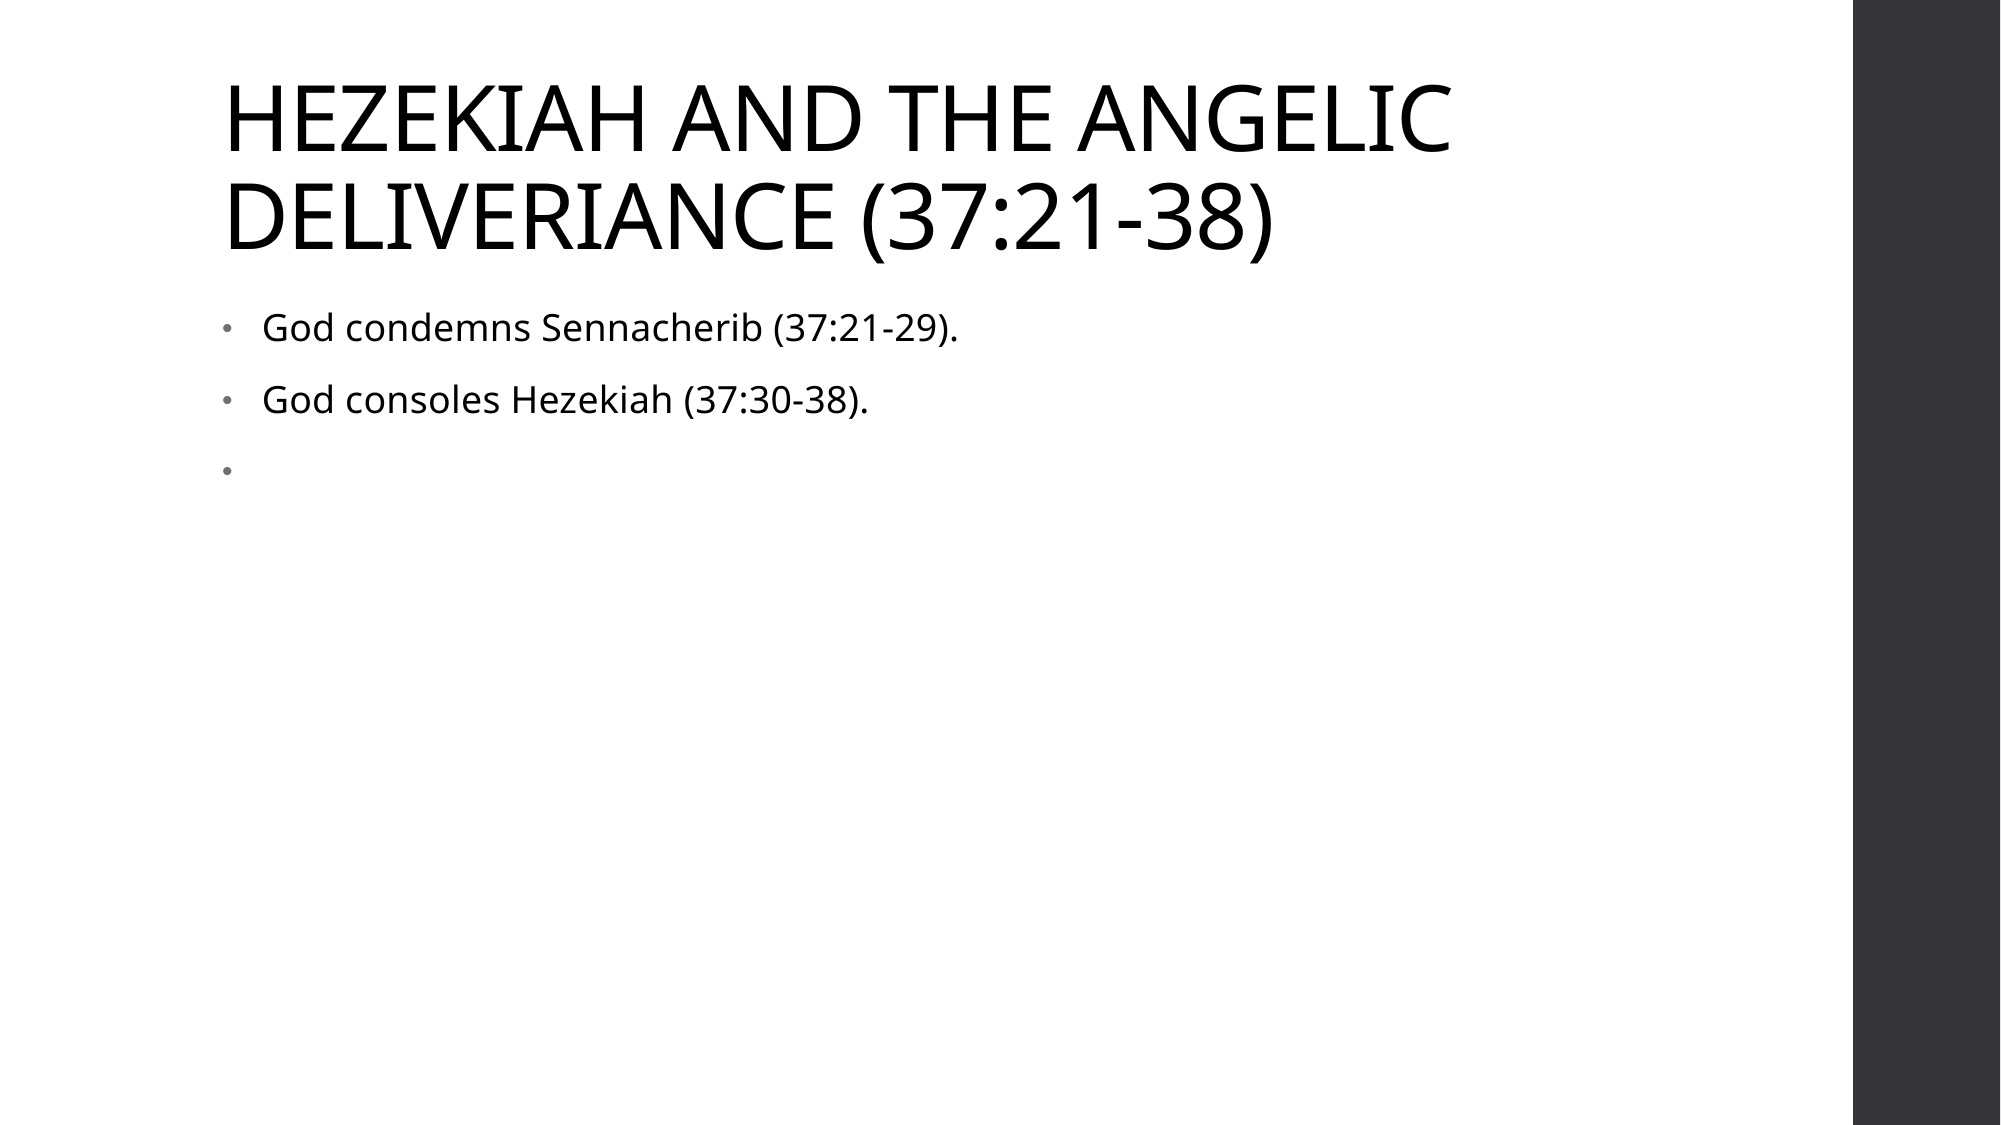

# HEZEKIAH AND THE ANGELIC DELIVERIANCE (37:21-38)
 God condemns Sennacherib (37:21-29).
 God consoles Hezekiah (37:30-38).